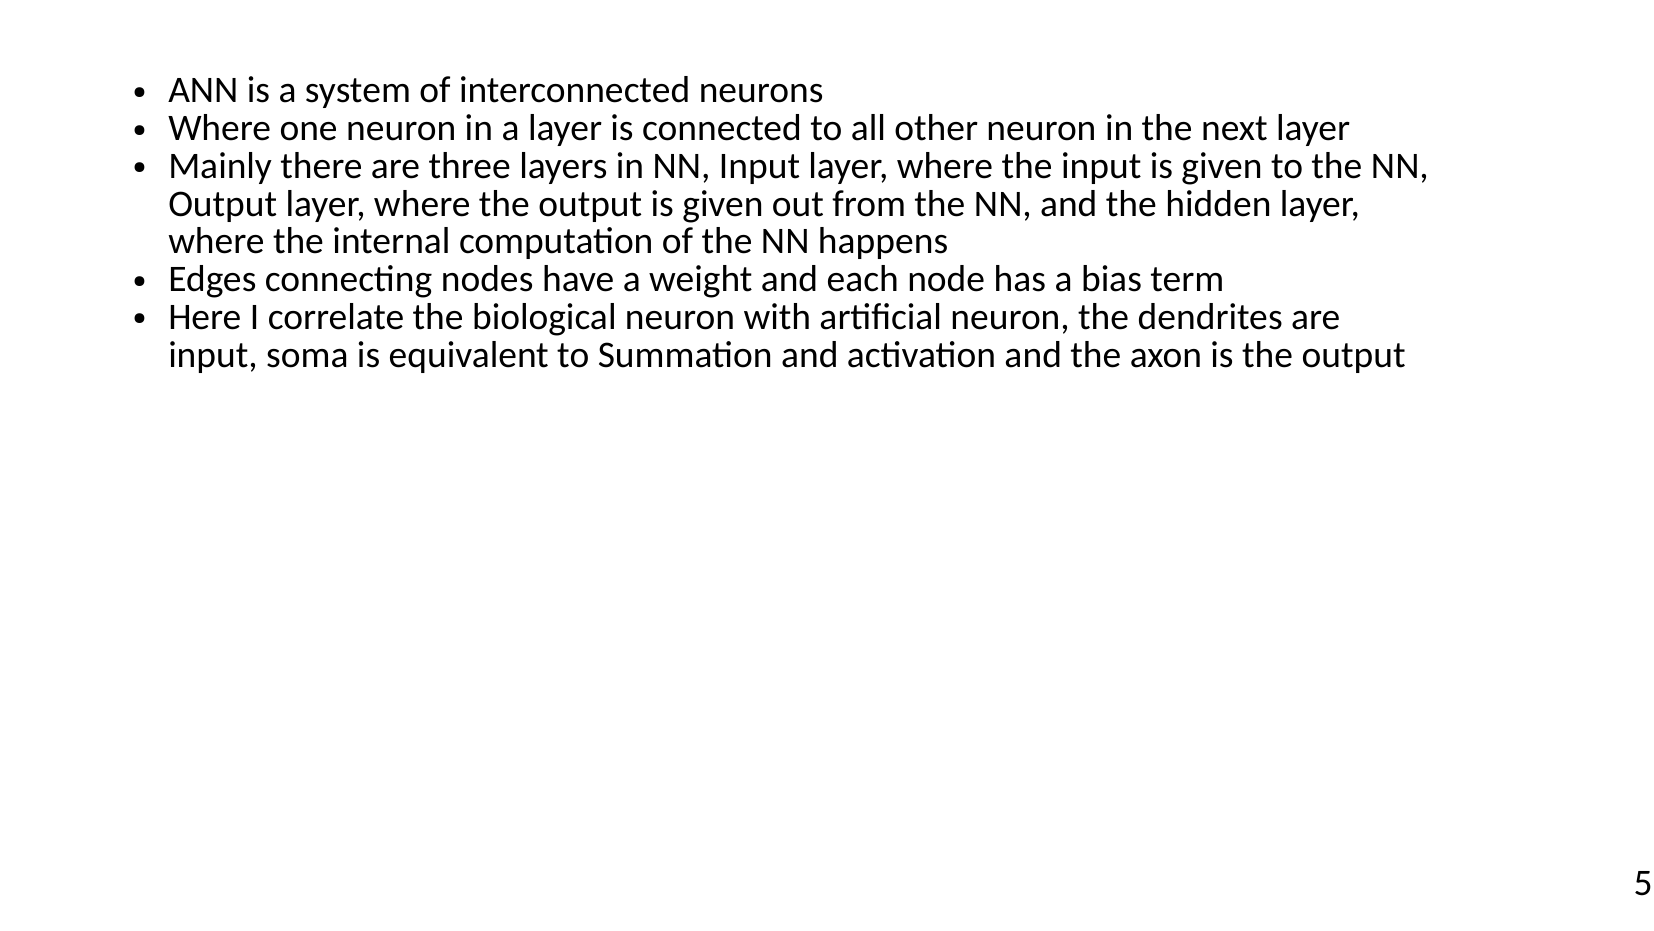

ANN is a system of interconnected neurons
Where one neuron in a layer is connected to all other neuron in the next layer
Mainly there are three layers in NN, Input layer, where the input is given to the NN, Output layer, where the output is given out from the NN, and the hidden layer, where the internal computation of the NN happens
Edges connecting nodes have a weight and each node has a bias term
Here I correlate the biological neuron with artificial neuron, the dendrites are input, soma is equivalent to Summation and activation and the axon is the output